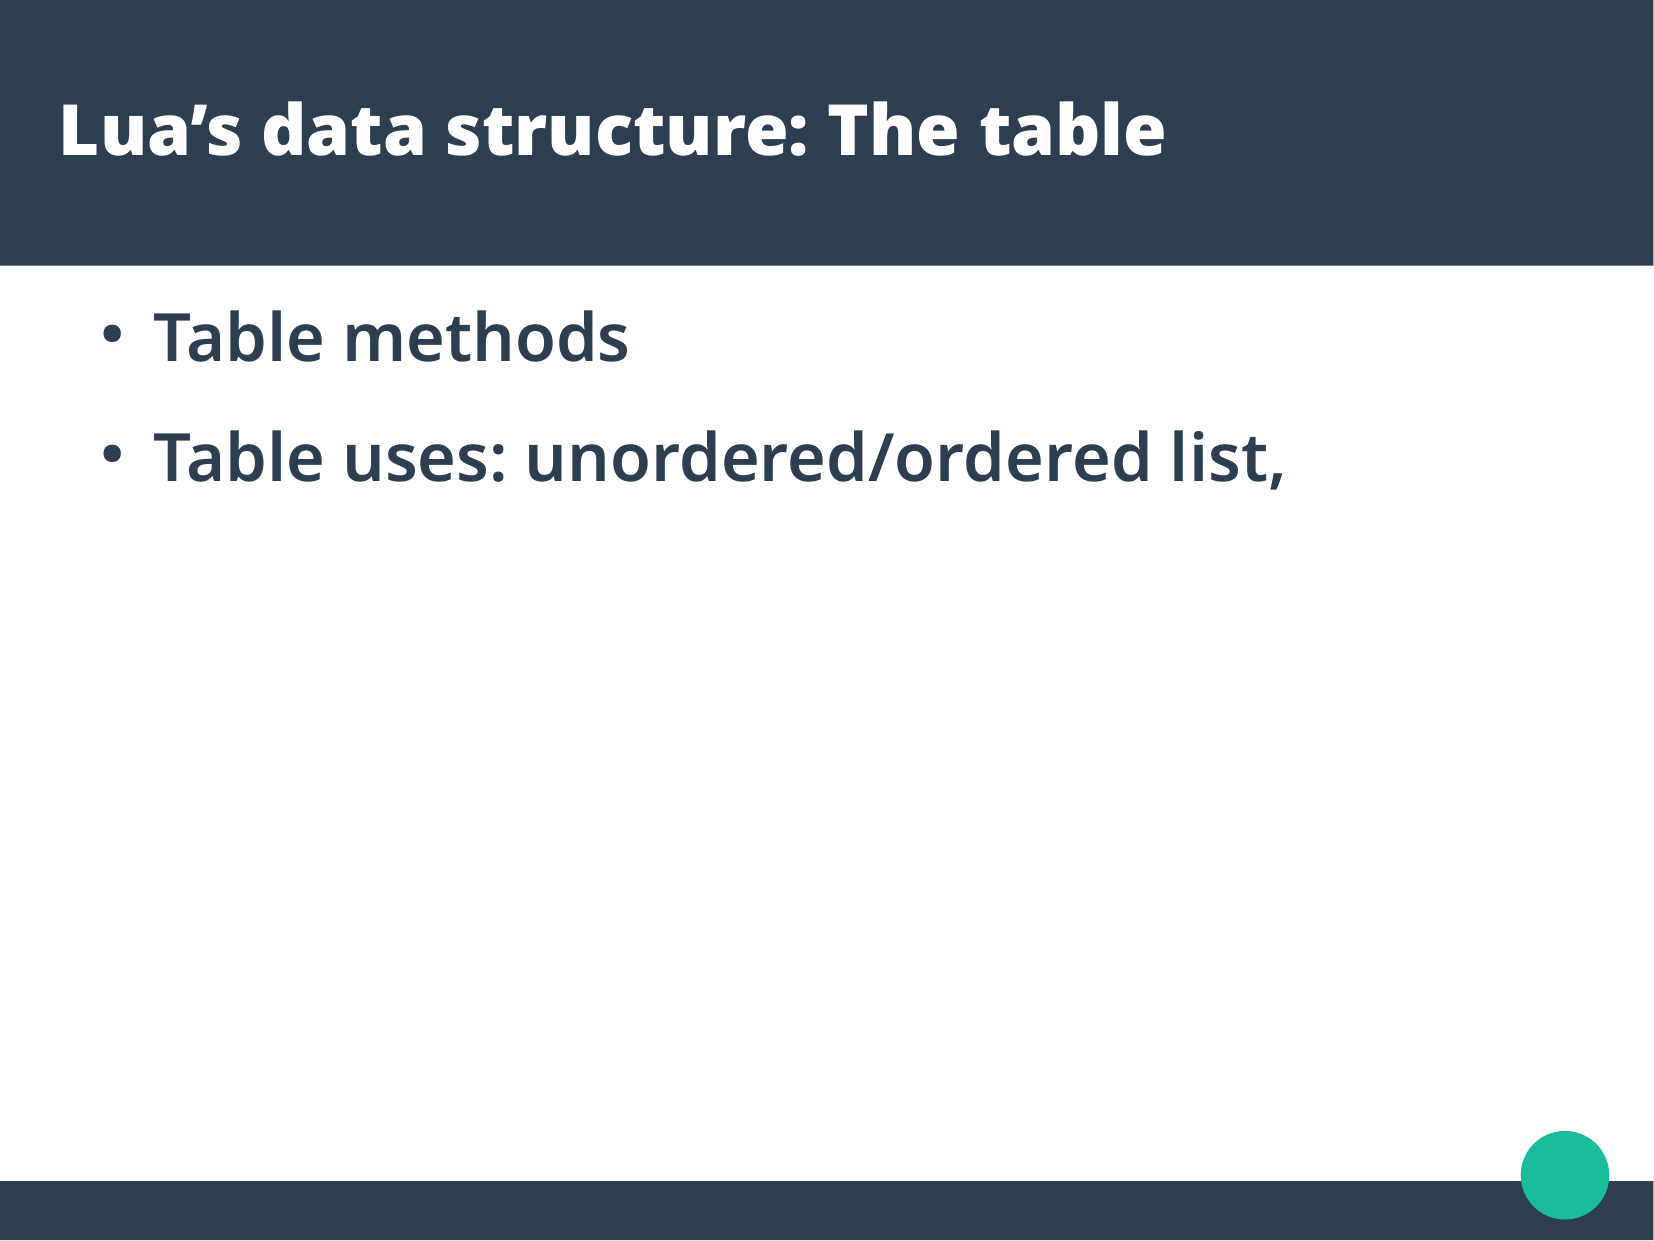

# Lua’s data structure: The table
Table methods
Table uses: unordered/ordered list,